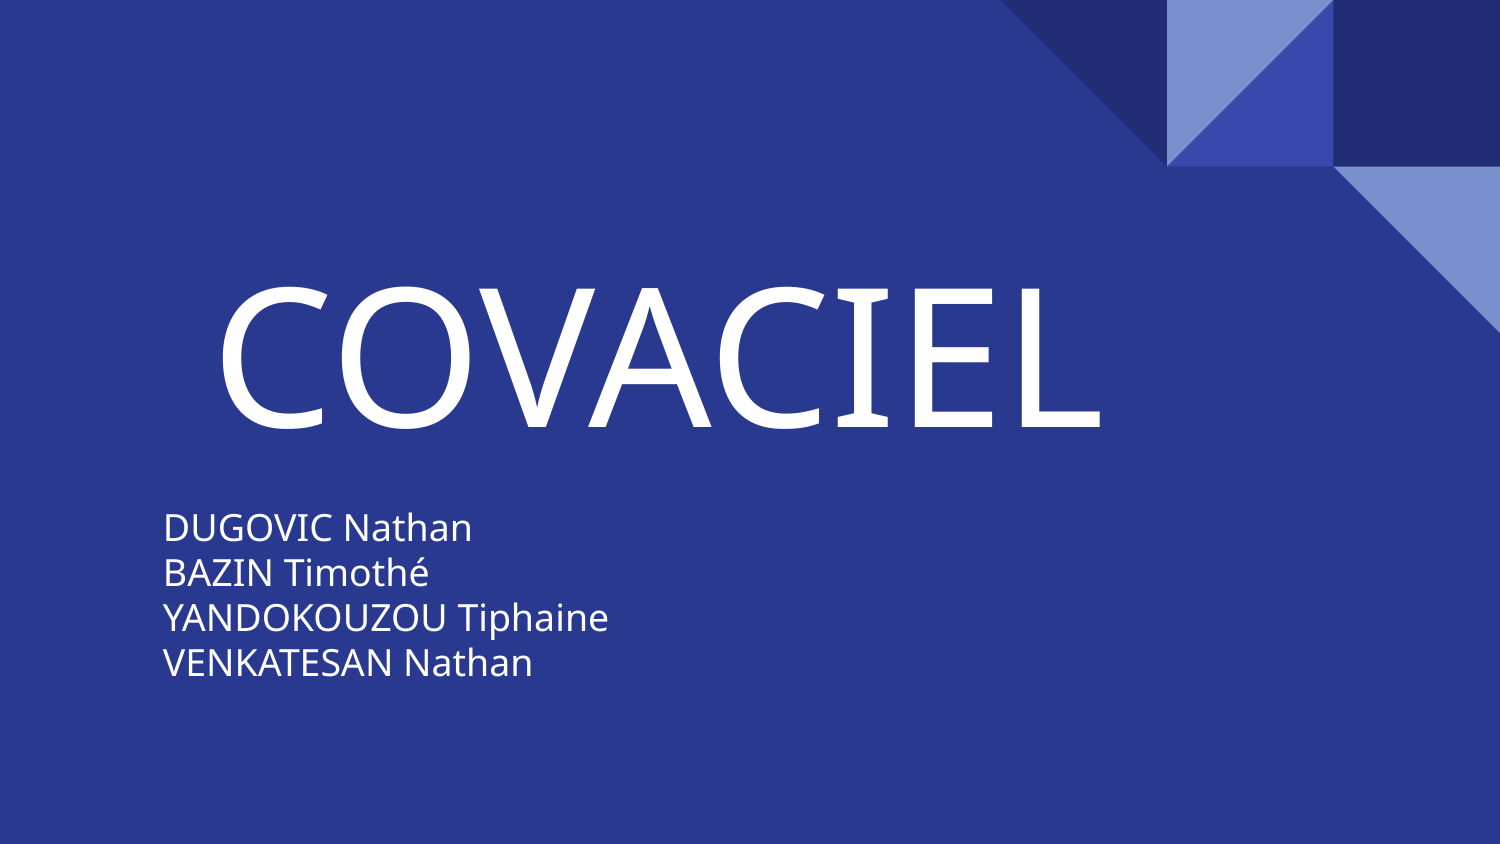

# COVACIEL
DUGOVIC Nathan
BAZIN Timothé
YANDOKOUZOU Tiphaine
VENKATESAN Nathan